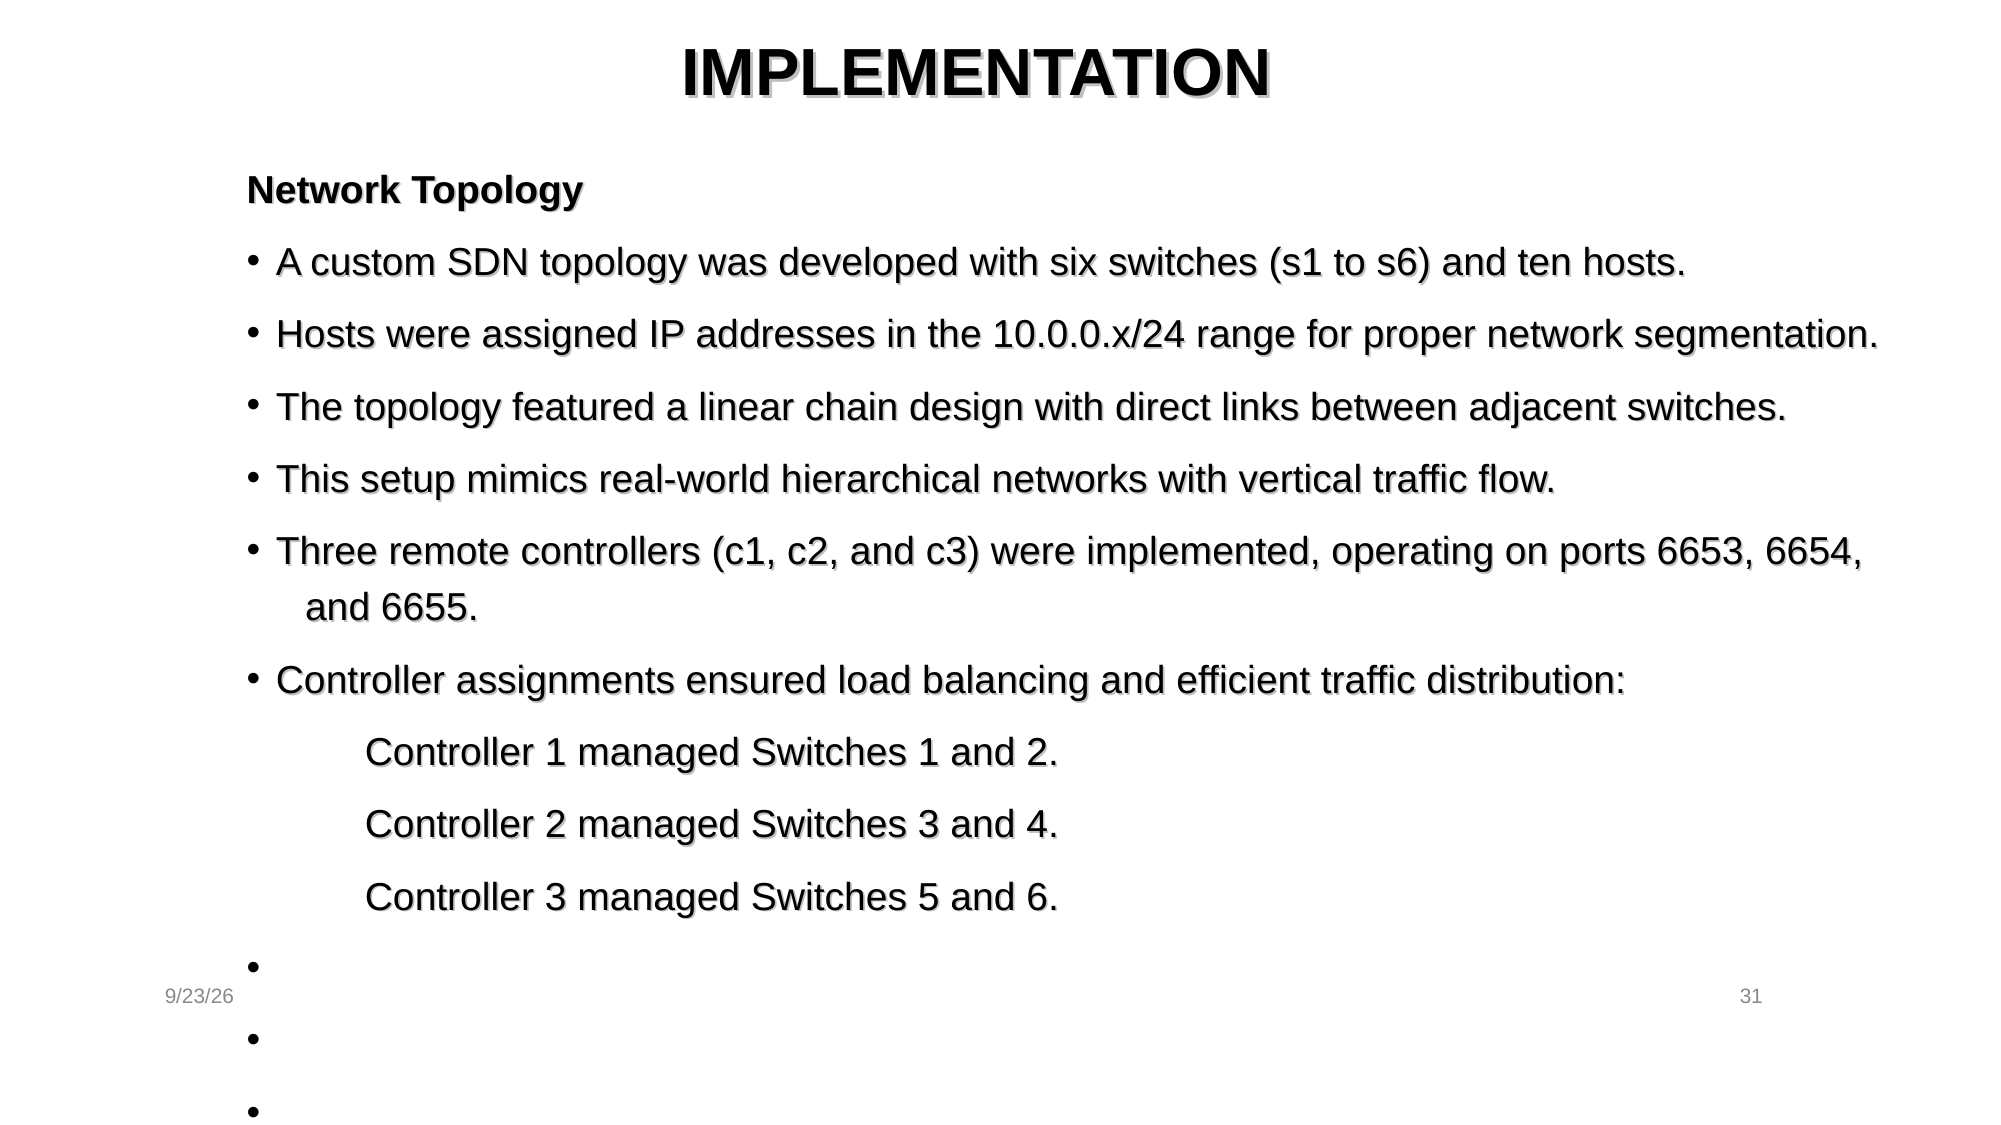

# Implementation
Network Topology
A custom SDN topology was developed with six switches (s1 to s6) and ten hosts.
Hosts were assigned IP addresses in the 10.0.0.x/24 range for proper network segmentation.
The topology featured a linear chain design with direct links between adjacent switches.
This setup mimics real-world hierarchical networks with vertical traffic flow.
Three remote controllers (c1, c2, and c3) were implemented, operating on ports 6653, 6654, and 6655.
Controller assignments ensured load balancing and efficient traffic distribution:
 Controller 1 managed Switches 1 and 2.
 Controller 2 managed Switches 3 and 4.
 Controller 3 managed Switches 5 and 6.